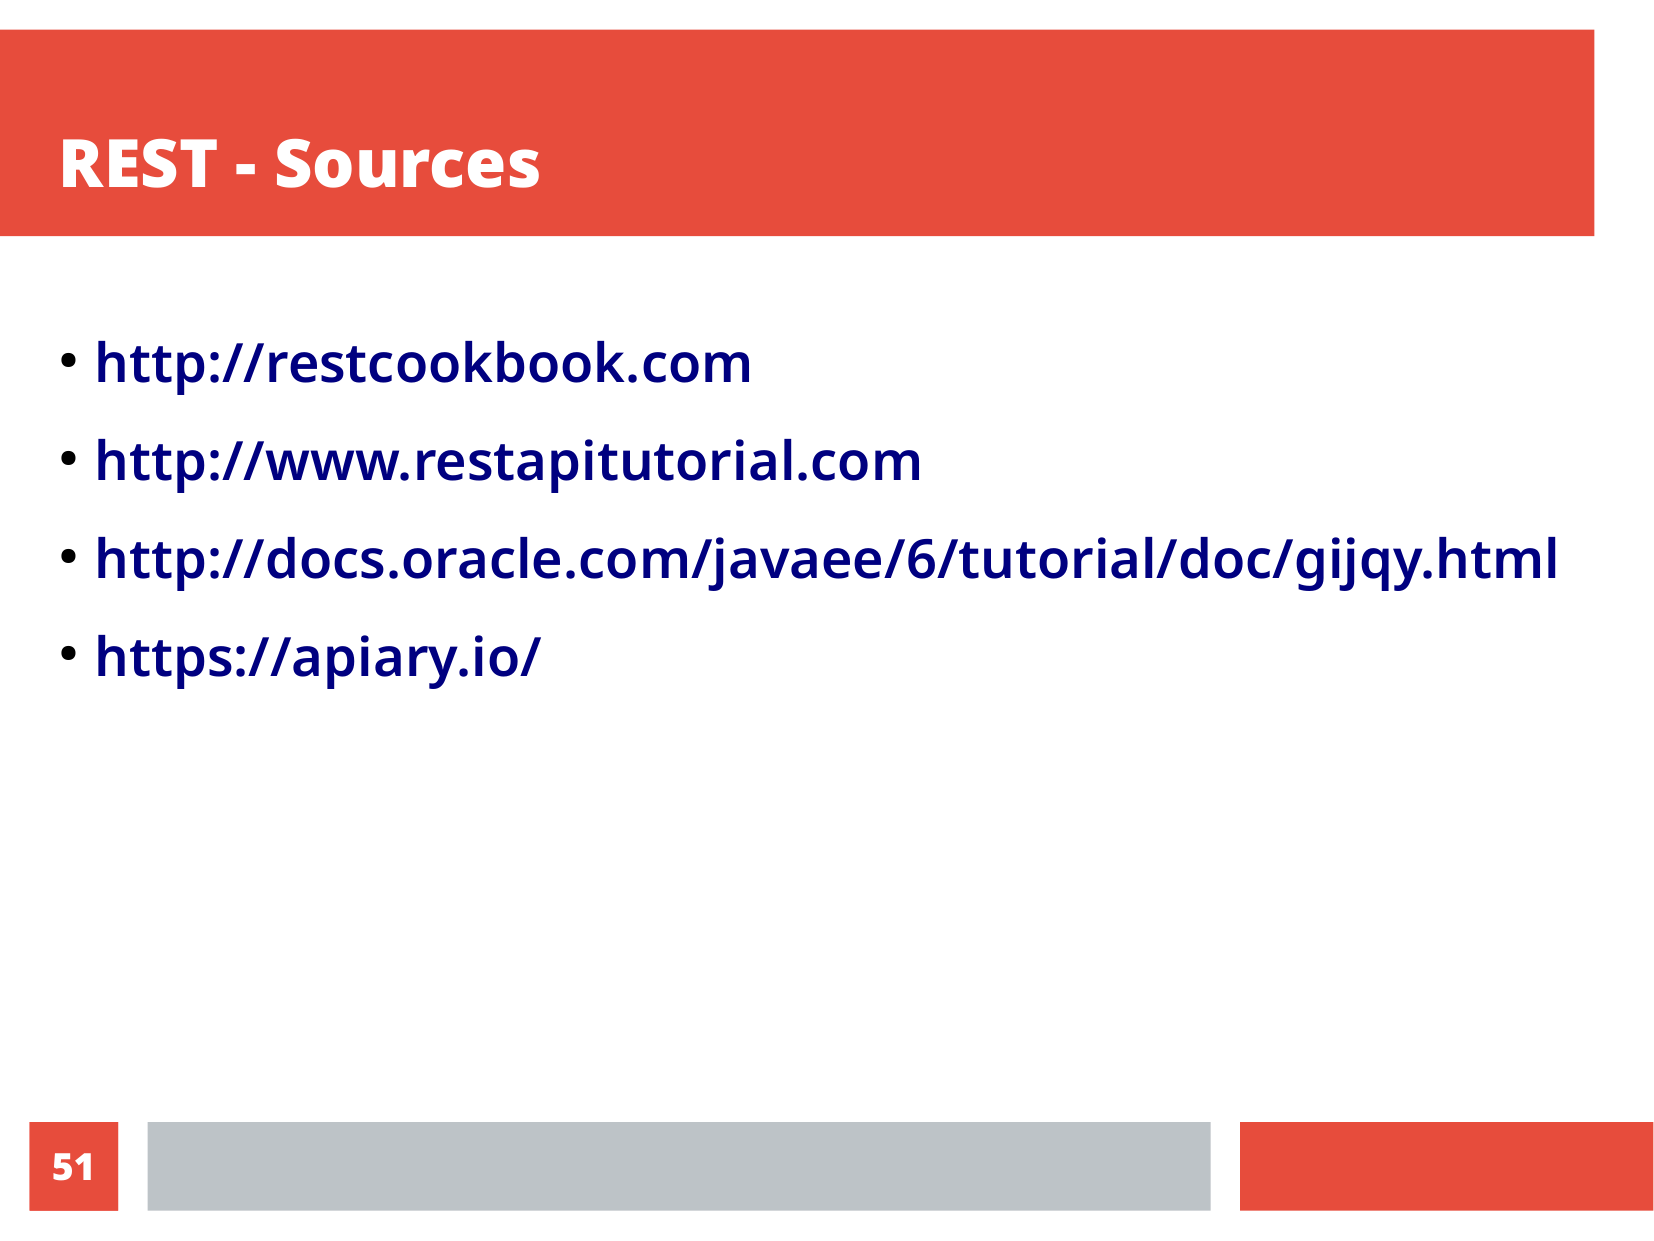

# REST - Sources
http://restcookbook.com
http://www.restapitutorial.com
http://docs.oracle.com/javaee/6/tutorial/doc/gijqy.html
https://apiary.io/
51